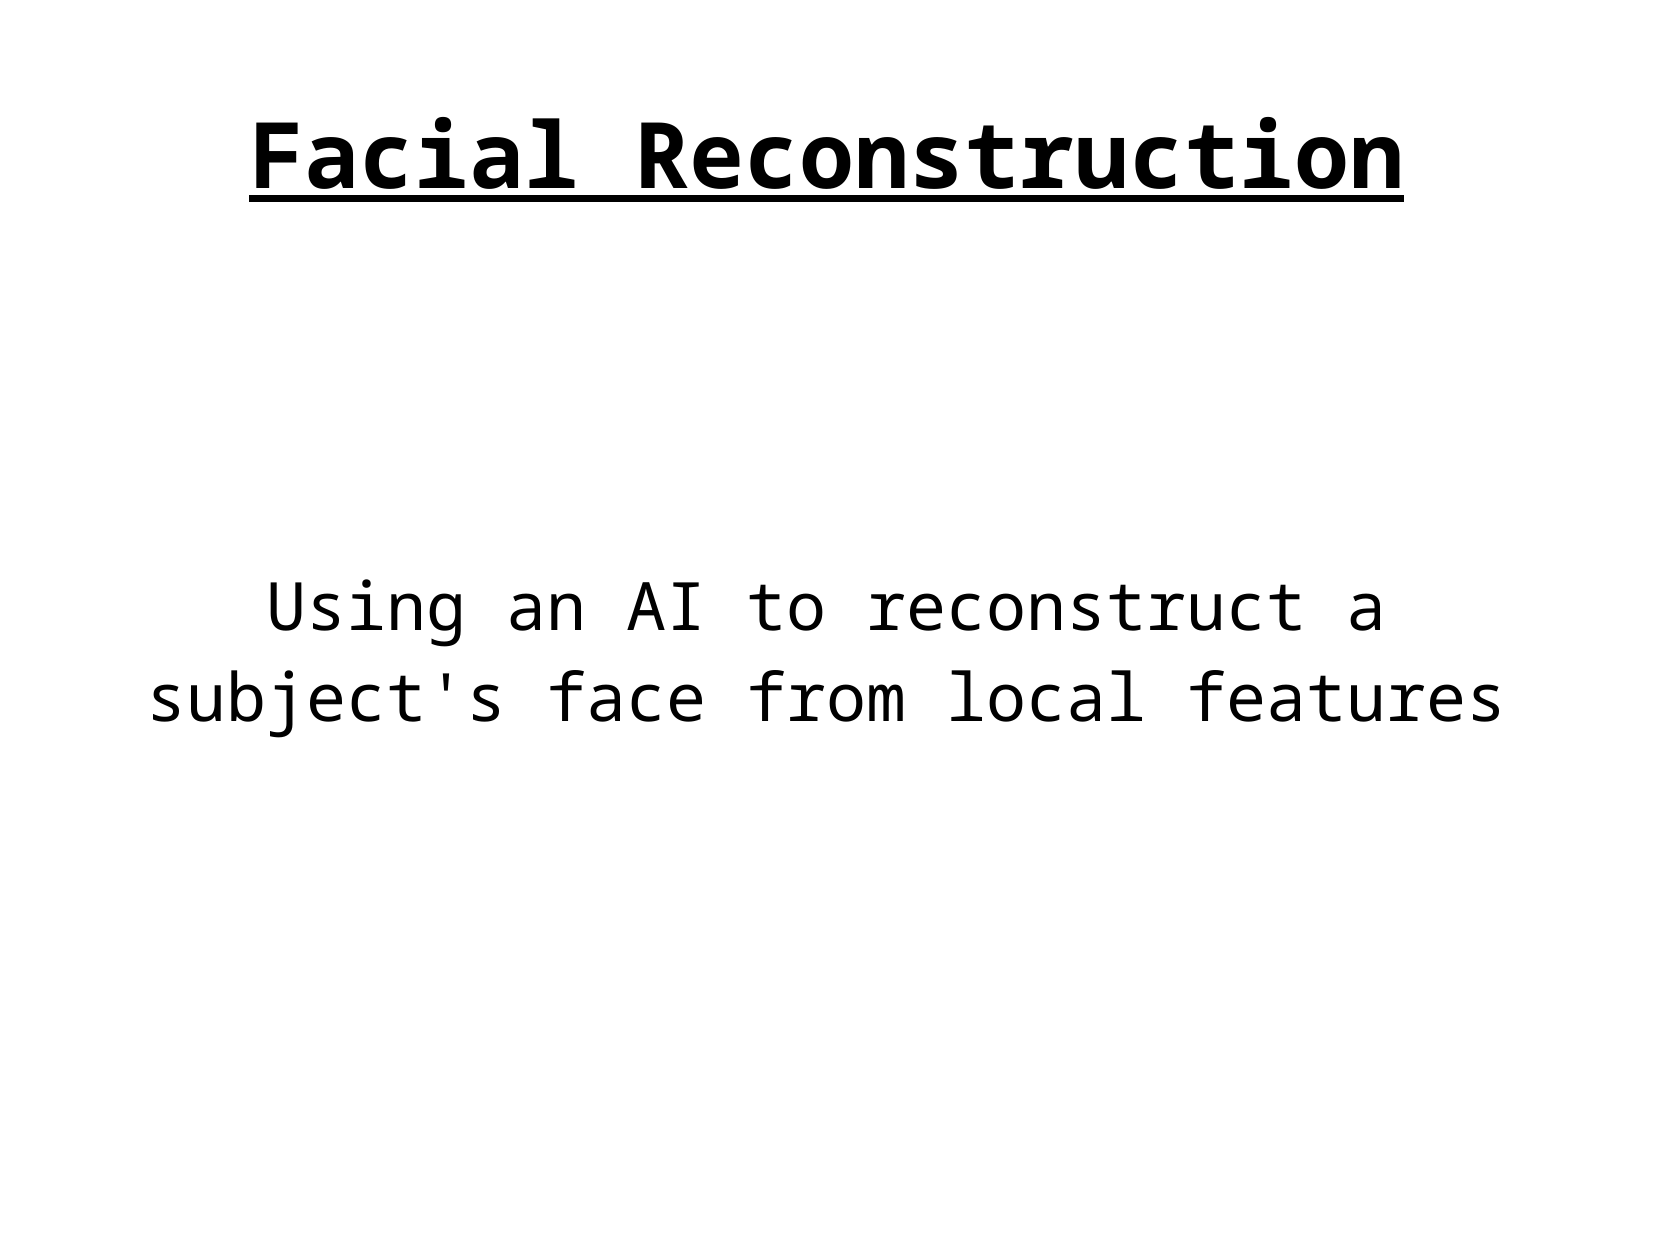

# Facial Reconstruction
Using an AI to reconstruct a subject's face from local features